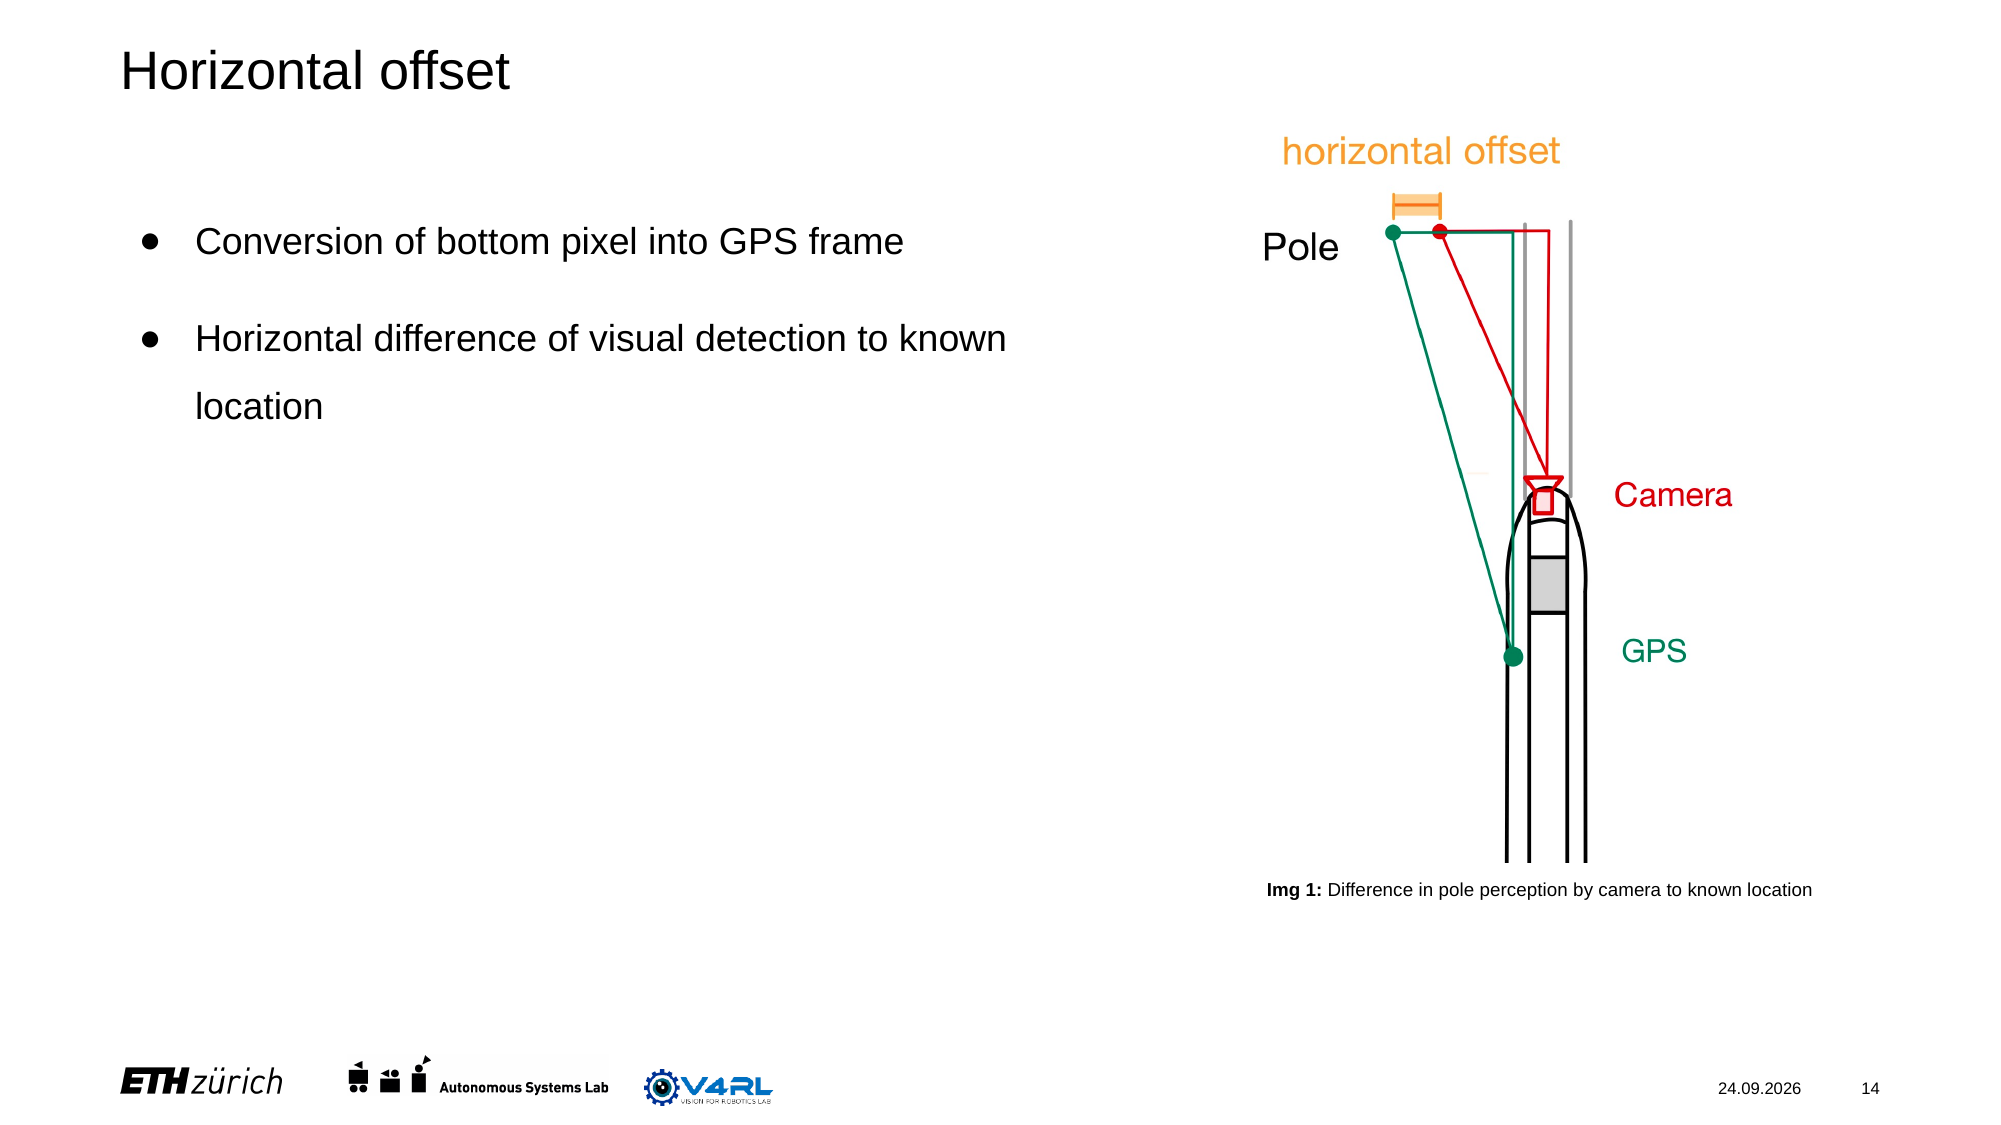

# Horizontal offset
Conversion of bottom pixel into GPS frame
Horizontal difference of visual detection to known location
Img 1: Difference in pole perception by camera to known location